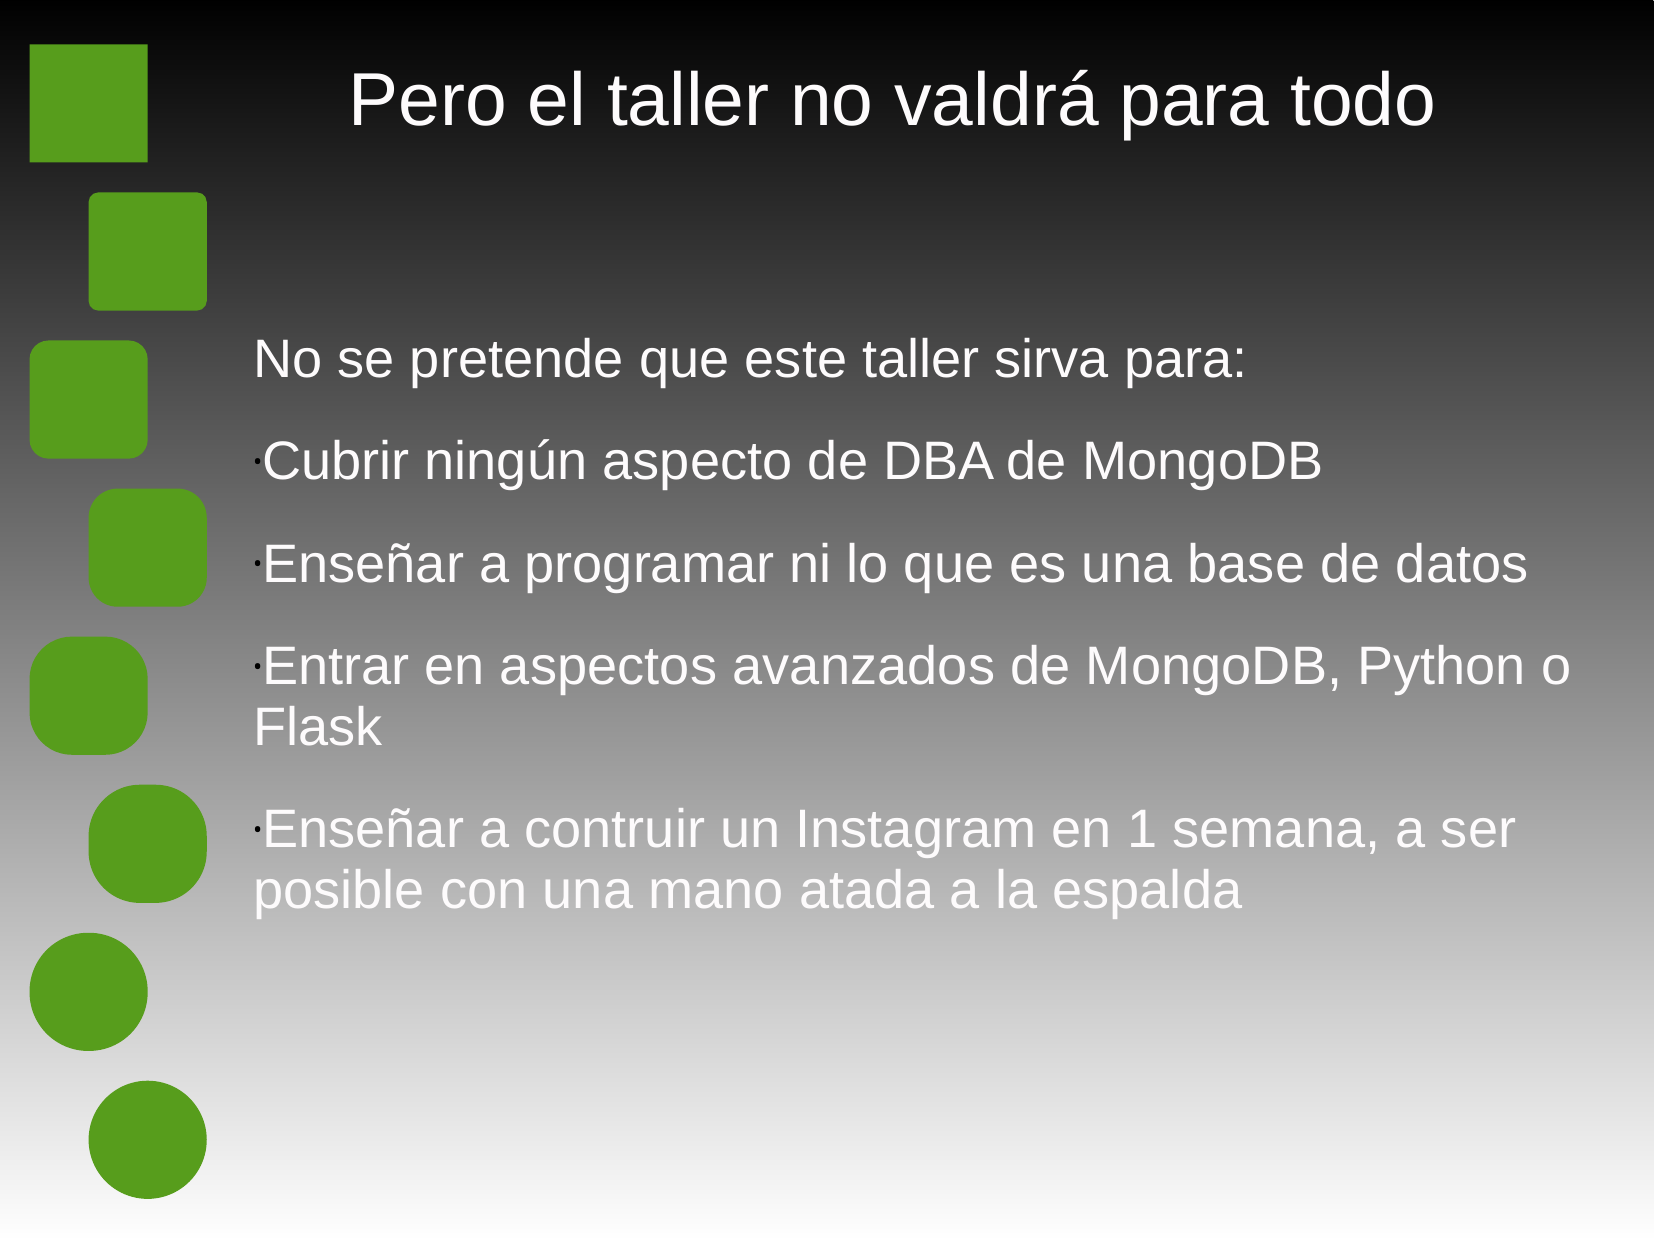

Pero el taller no valdrá para todo
No se pretende que este taller sirva para:
Cubrir ningún aspecto de DBA de MongoDB
Enseñar a programar ni lo que es una base de datos
Entrar en aspectos avanzados de MongoDB, Python o Flask
Enseñar a contruir un Instagram en 1 semana, a ser posible con una mano atada a la espalda